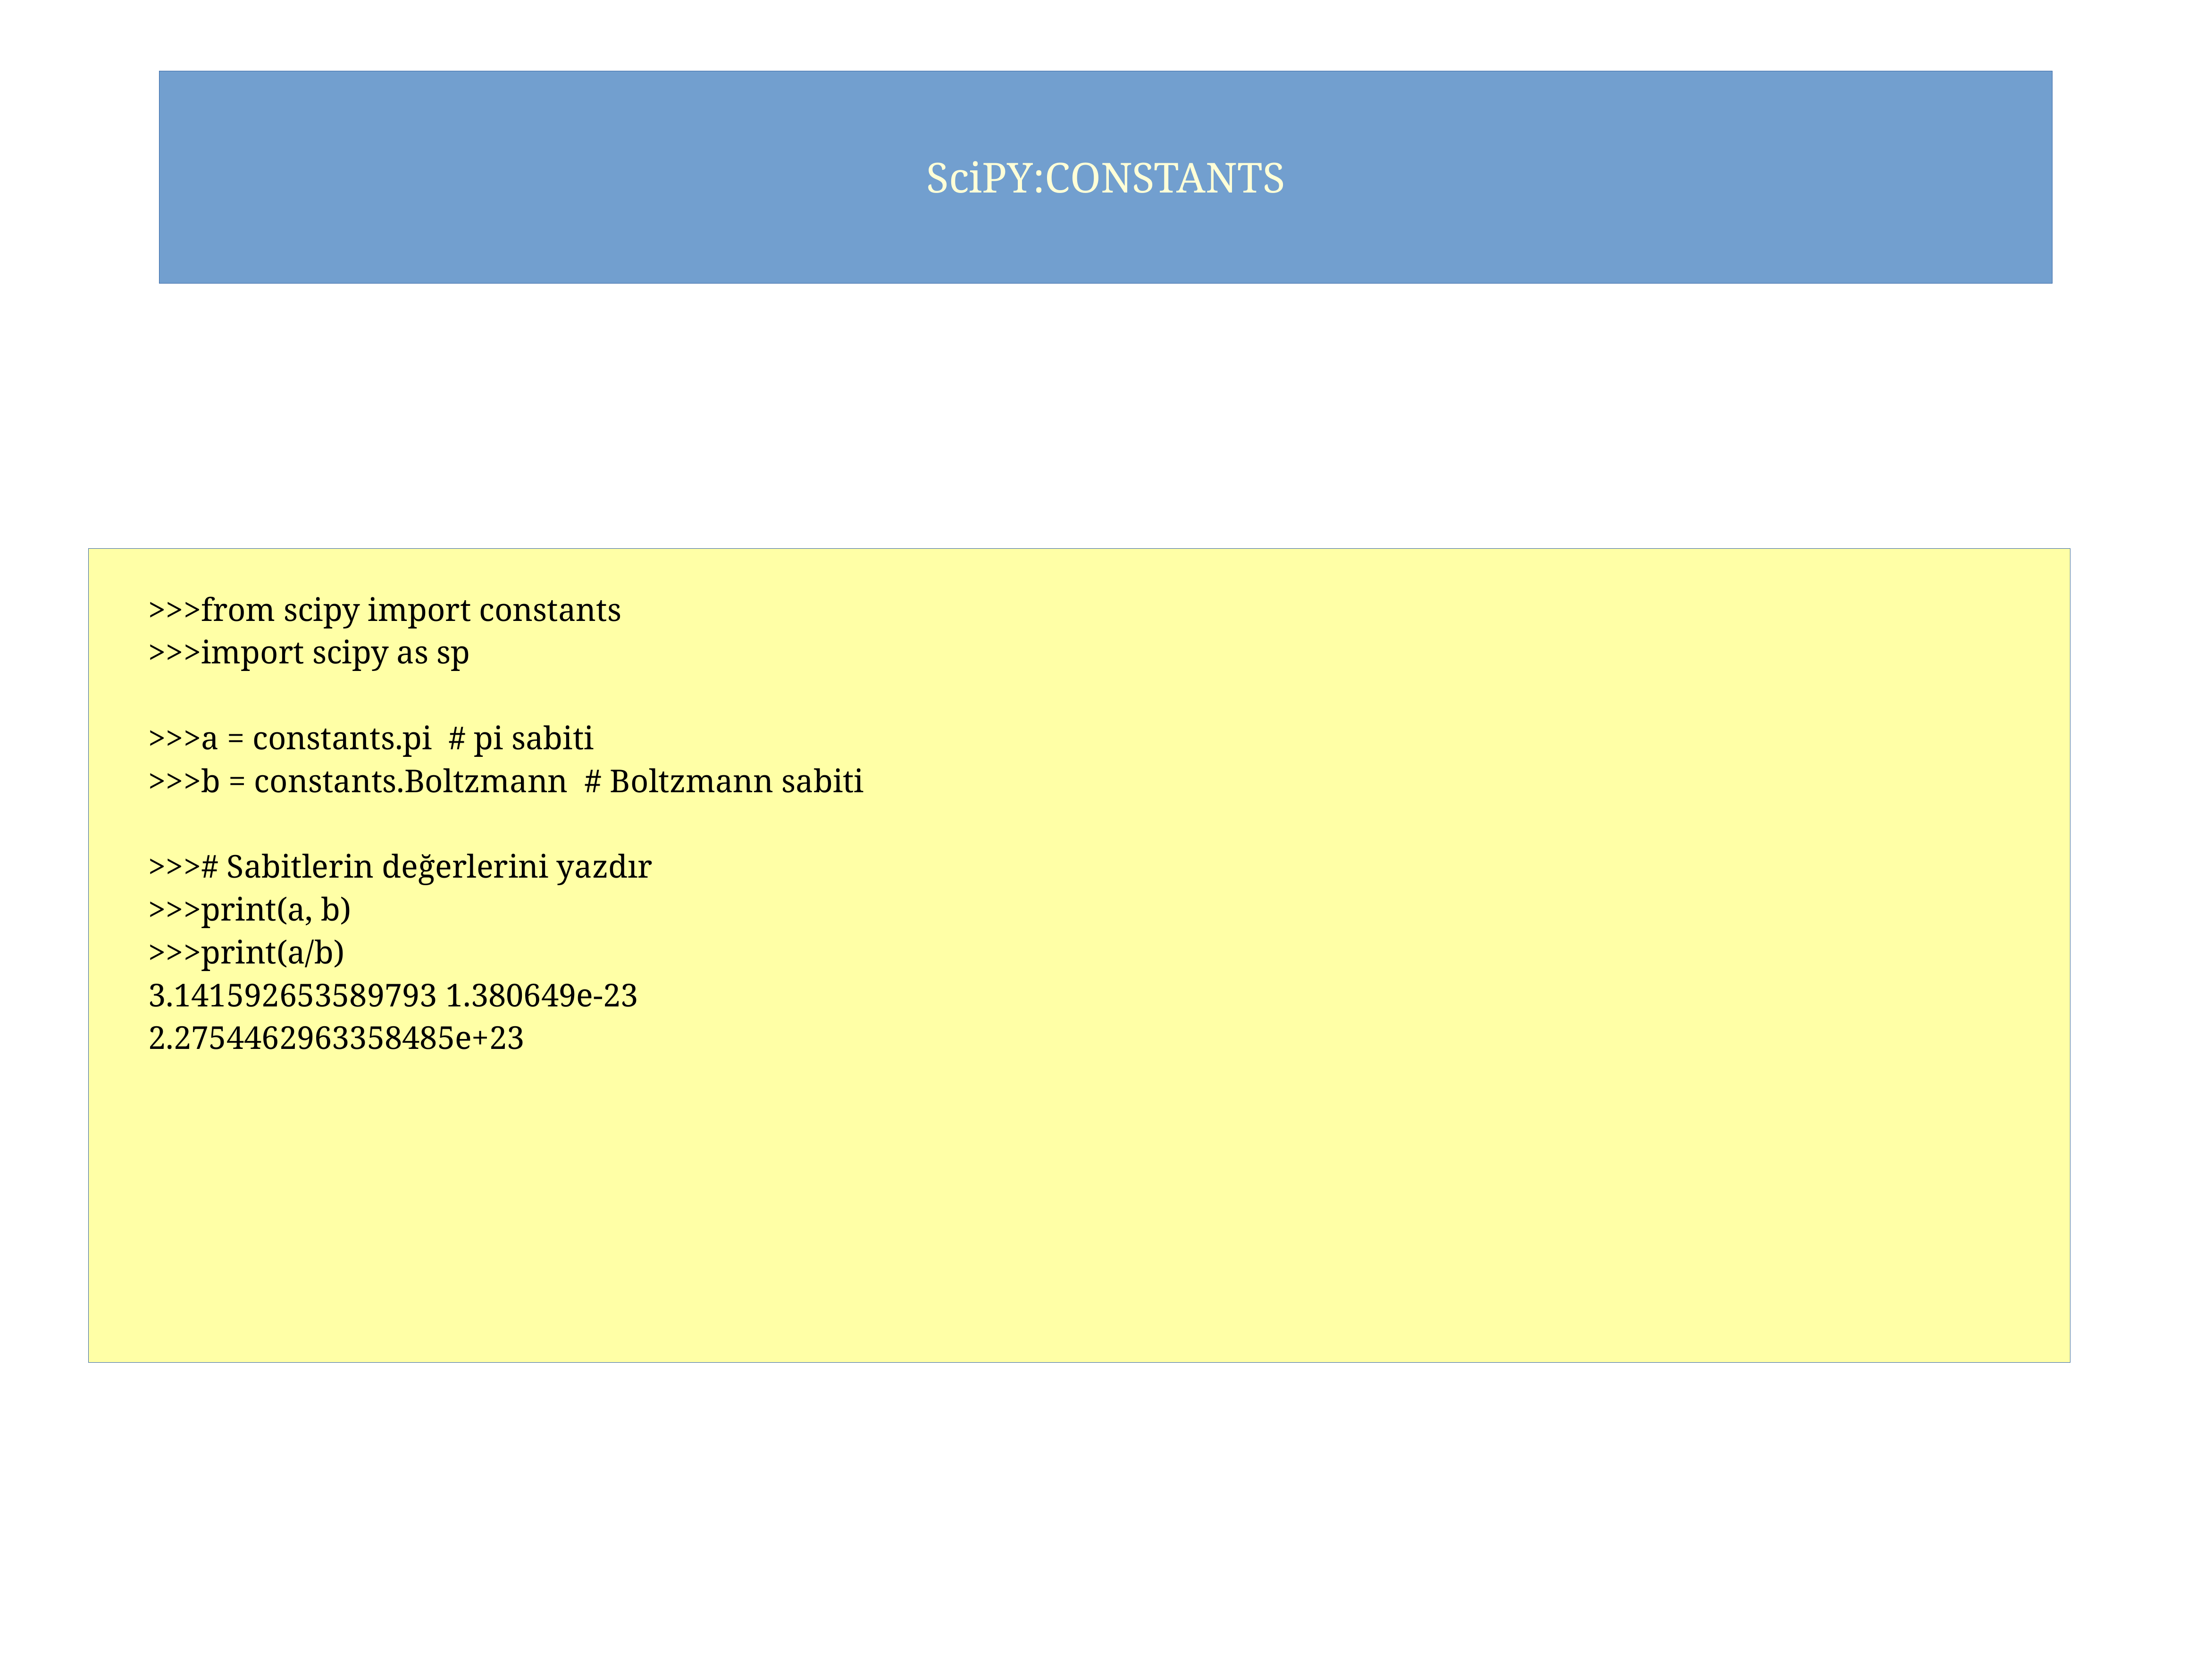

SciPY:CONSTANTS
>>>from scipy import constants
>>>import scipy as sp
>>>a = constants.pi # pi sabiti
>>>b = constants.Boltzmann # Boltzmann sabiti
>>># Sabitlerin değerlerini yazdır
>>>print(a, b)
>>>print(a/b)
3.141592653589793 1.380649e-23
2.2754462963358485e+23